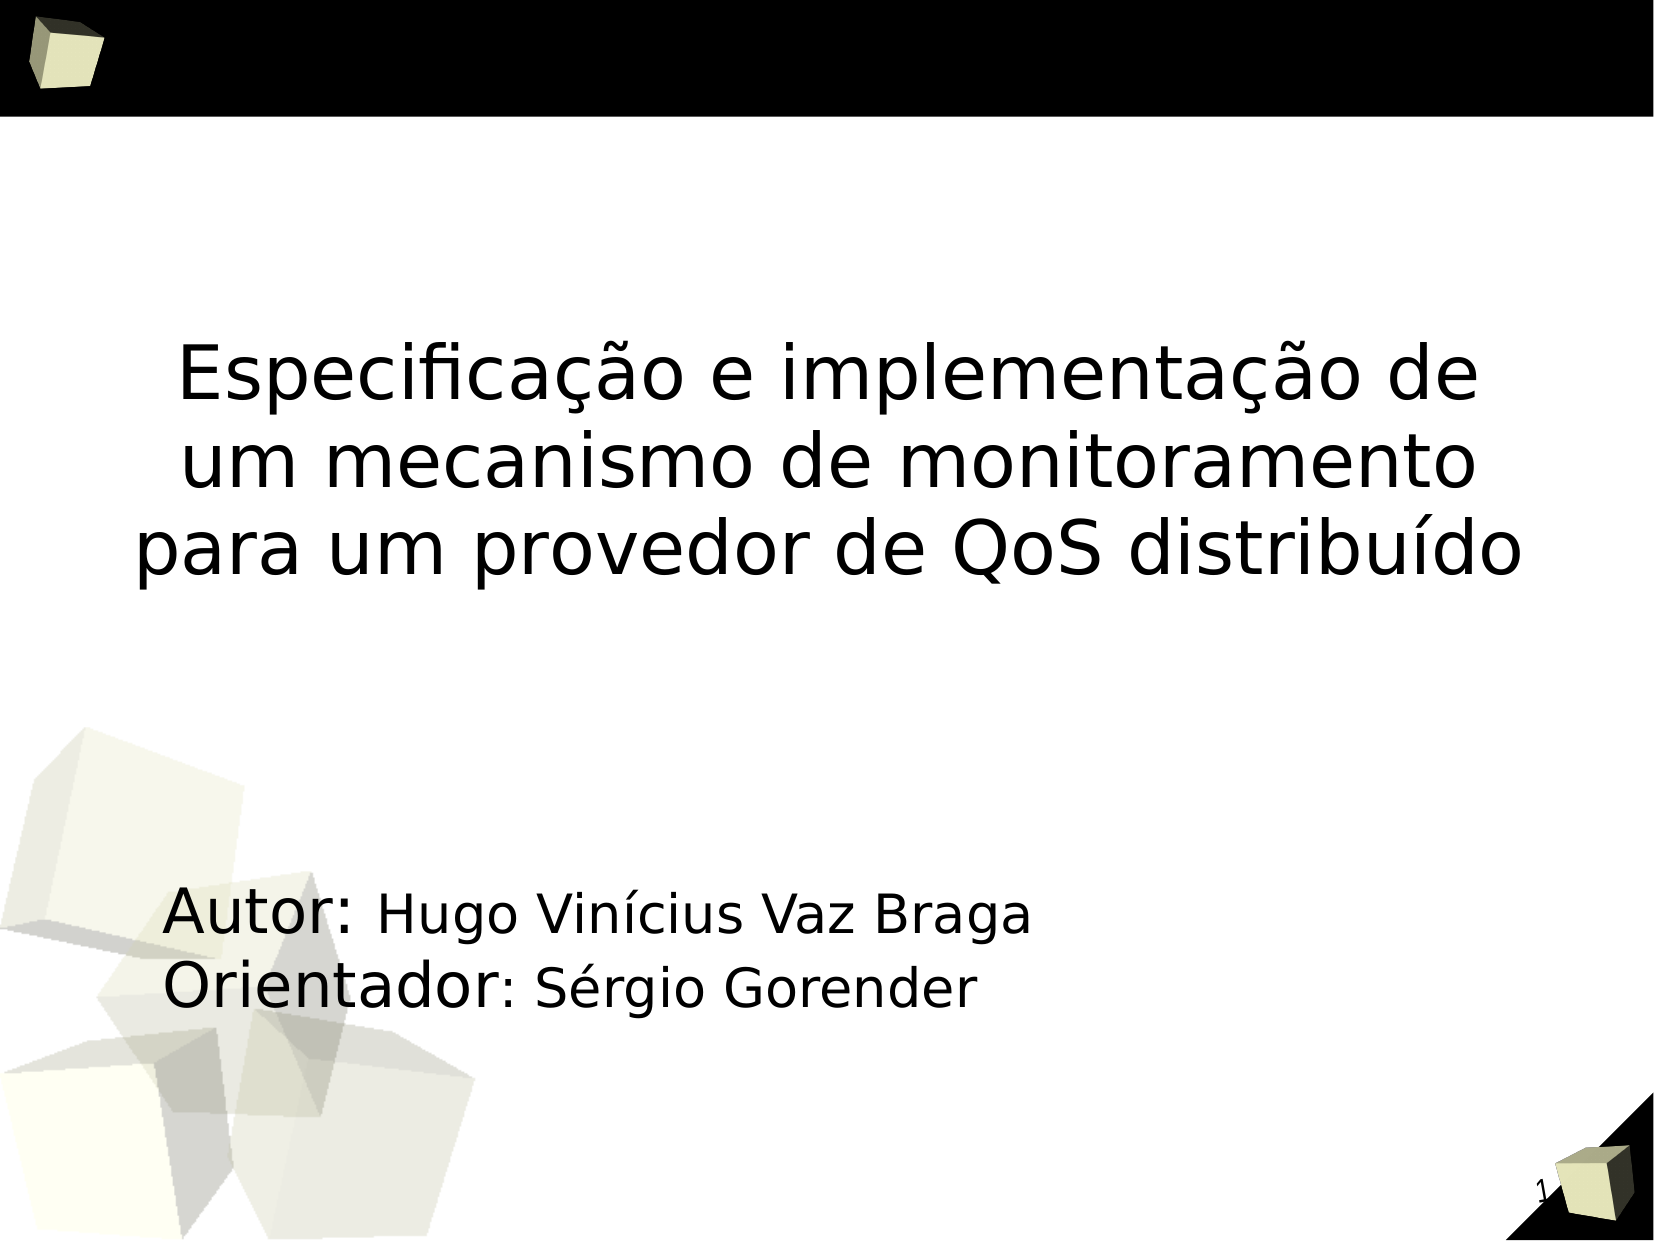

# Especificação e implementação de um mecanismo de monitoramento para um provedor de QoS distribuído
Autor: Hugo Vinícius Vaz Braga
Orientador: Sérgio Gorender